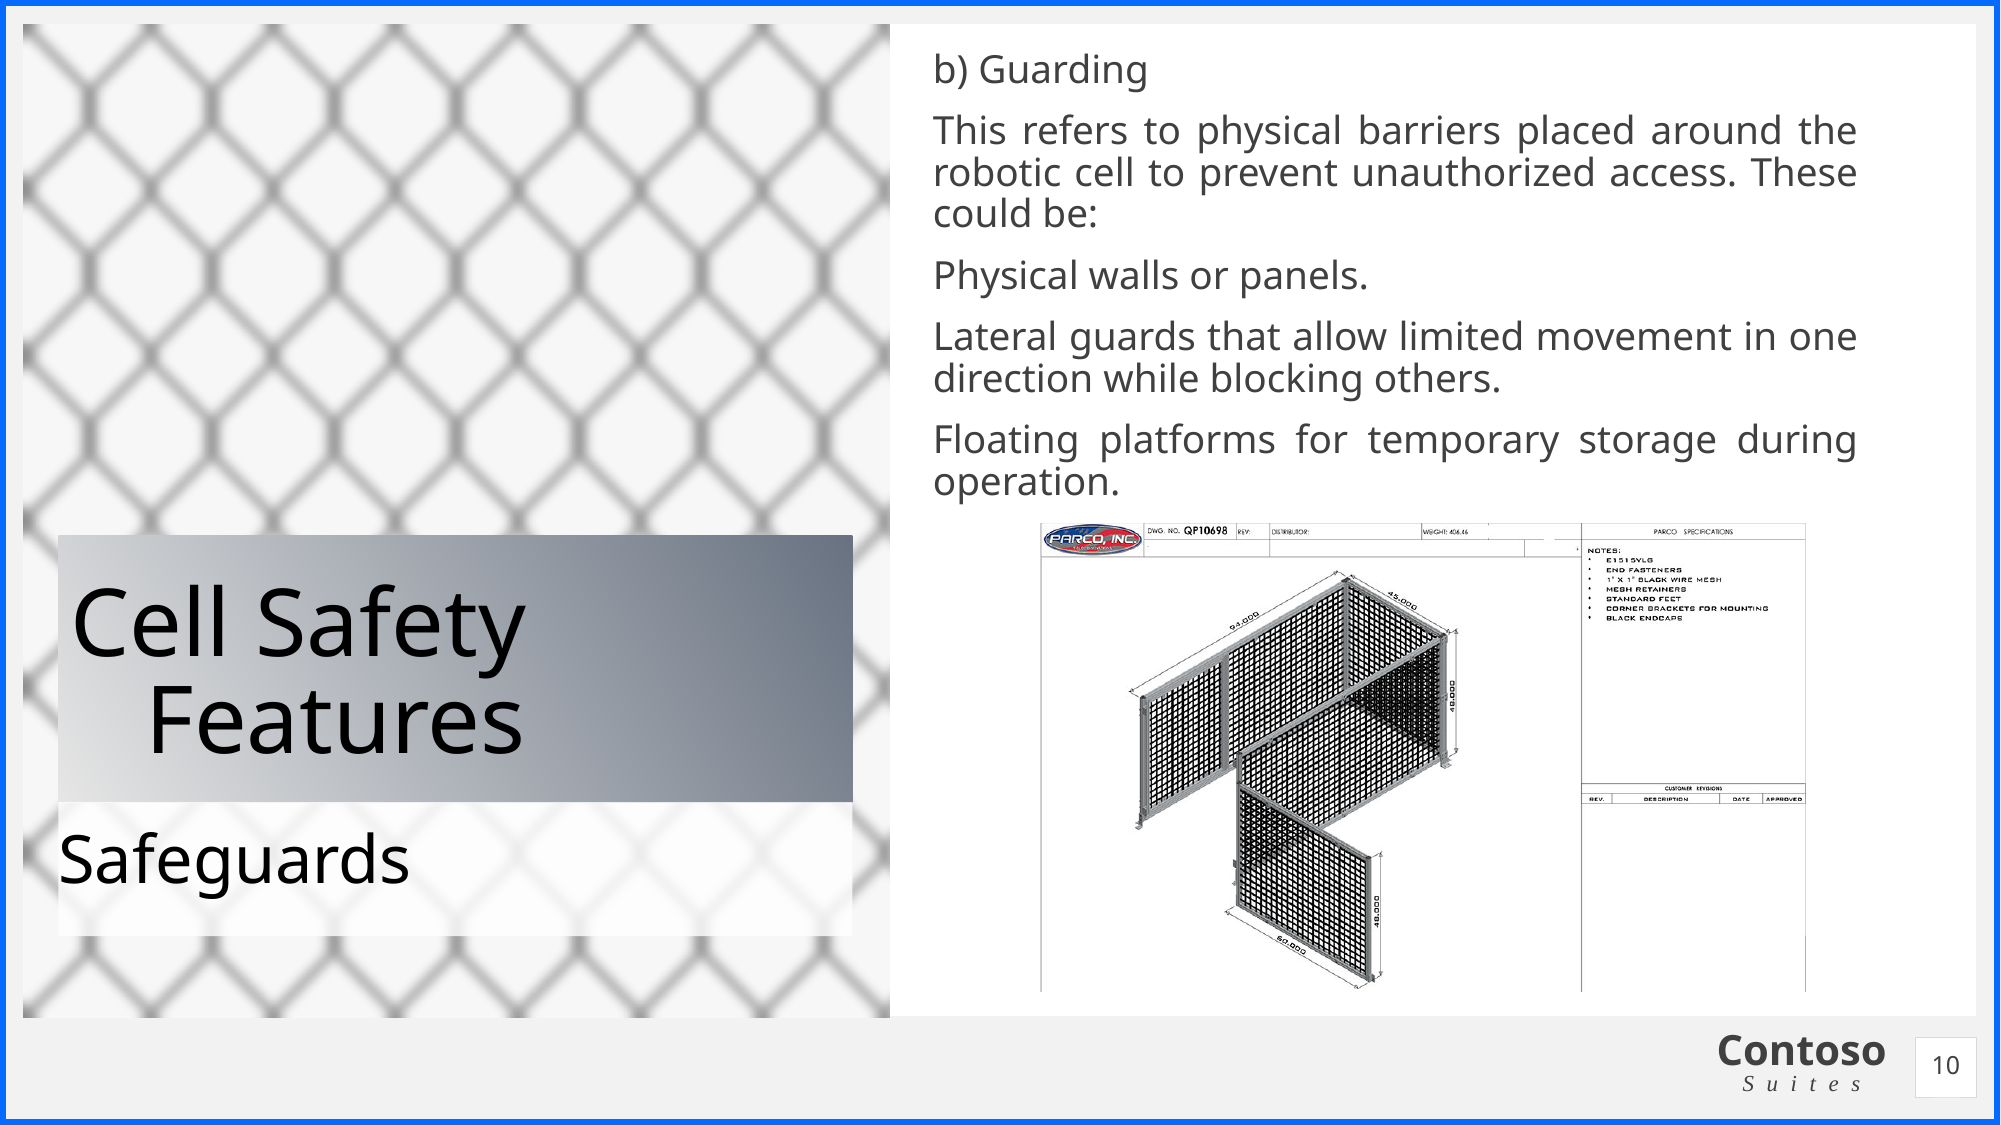

b) Guarding
This refers to physical barriers placed around the robotic cell to prevent unauthorized access. These could be:
Physical walls or panels.
Lateral guards that allow limited movement in one direction while blocking others.
Floating platforms for temporary storage during operation.
# Cell Safety Features
Safeguards